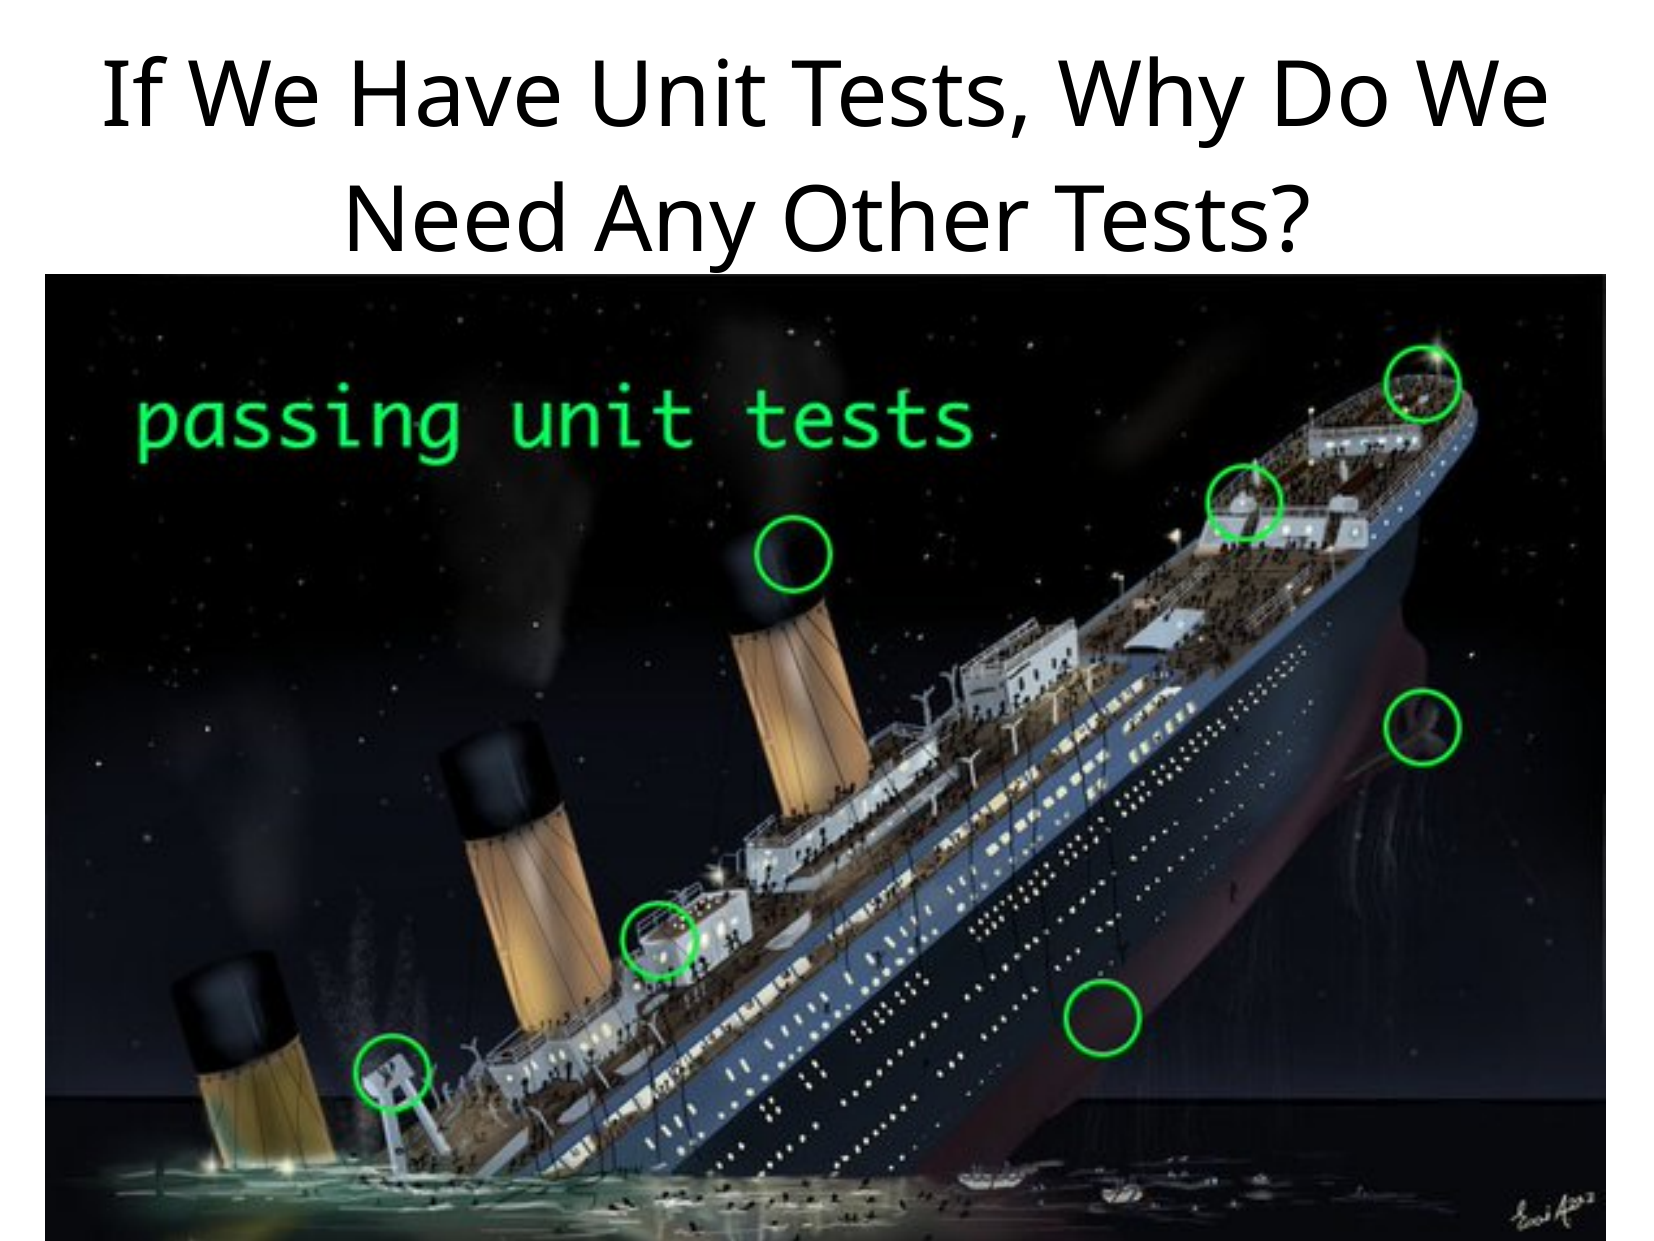

# If We Have Unit Tests, Why Do We Need Any Other Tests?